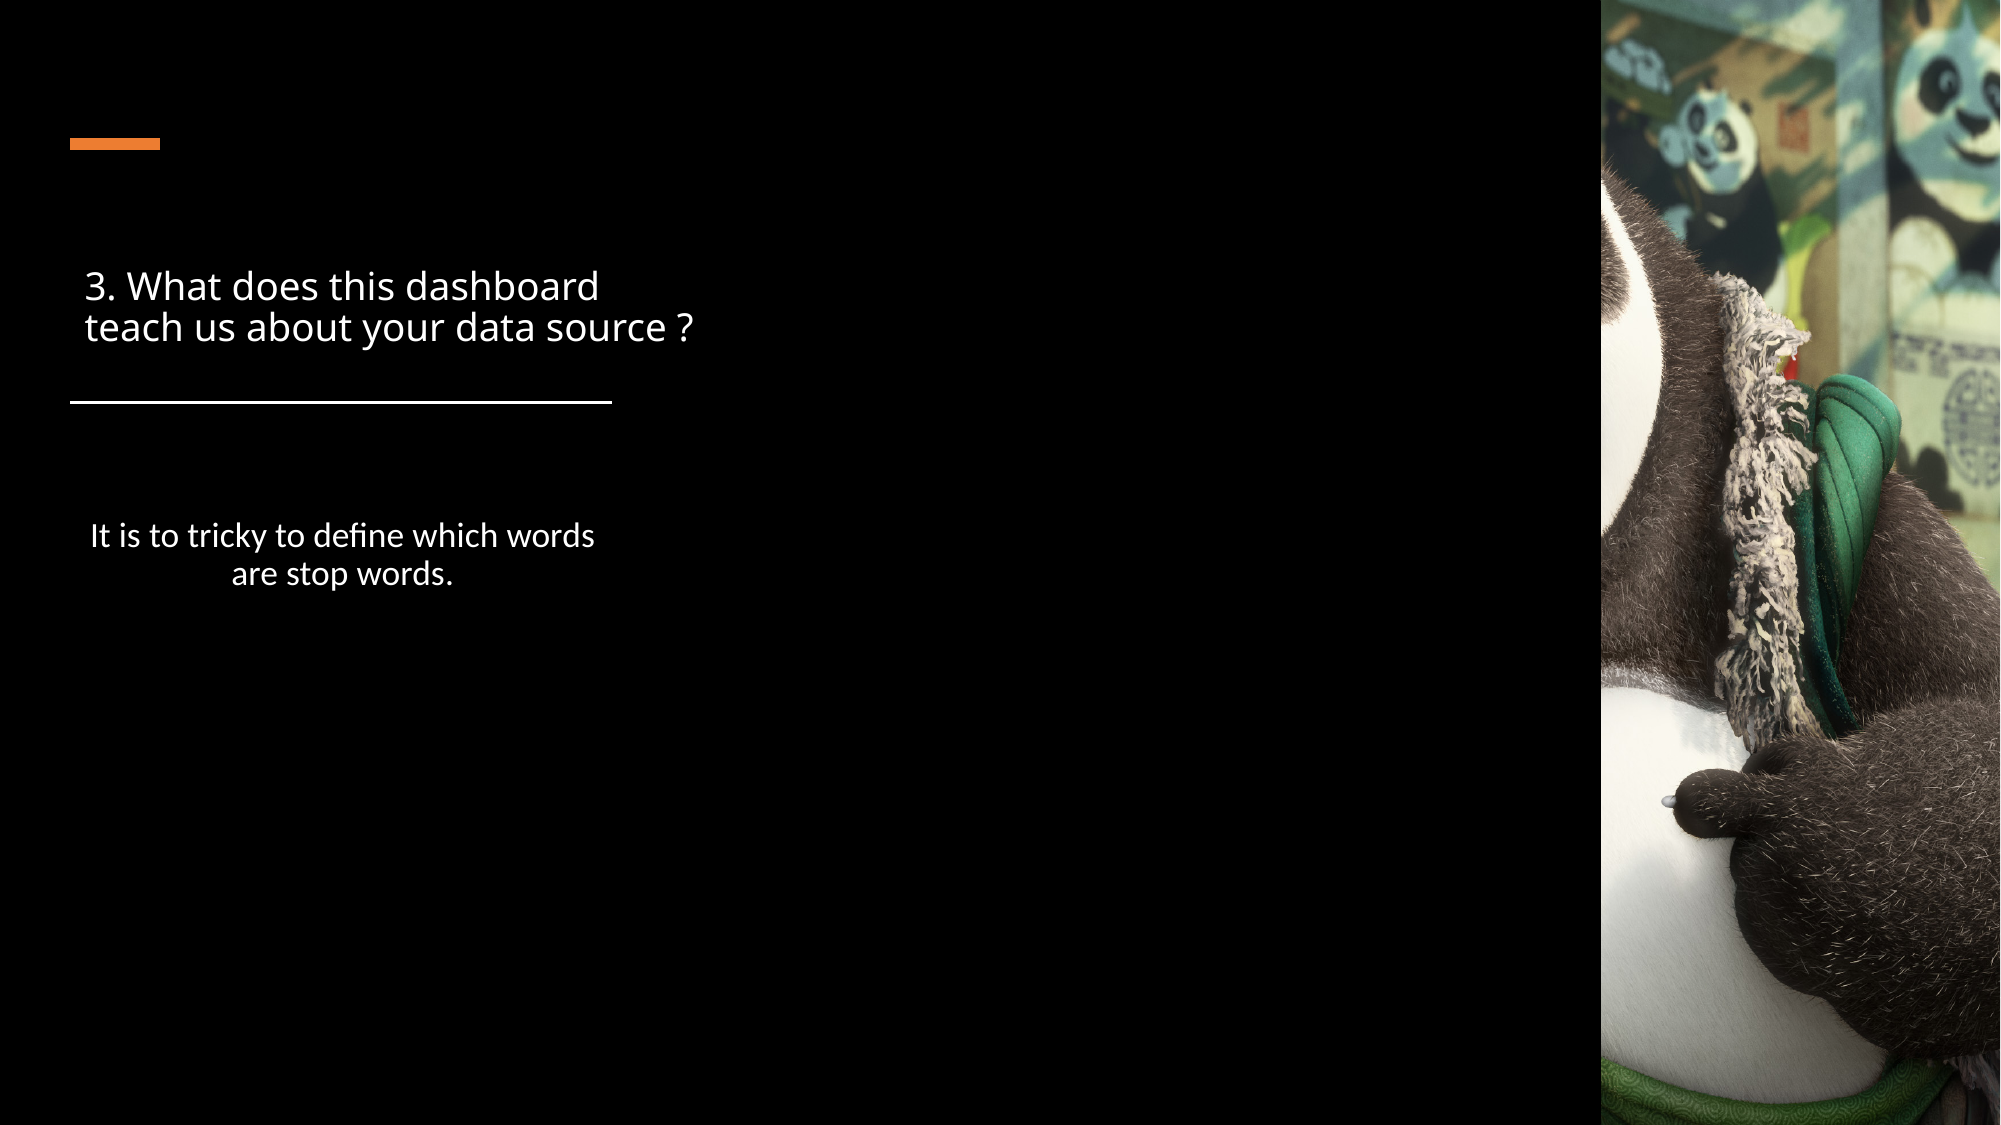

# 3. What does this dashboard teach us about your data source ?
It is to tricky to define which words are stop words.